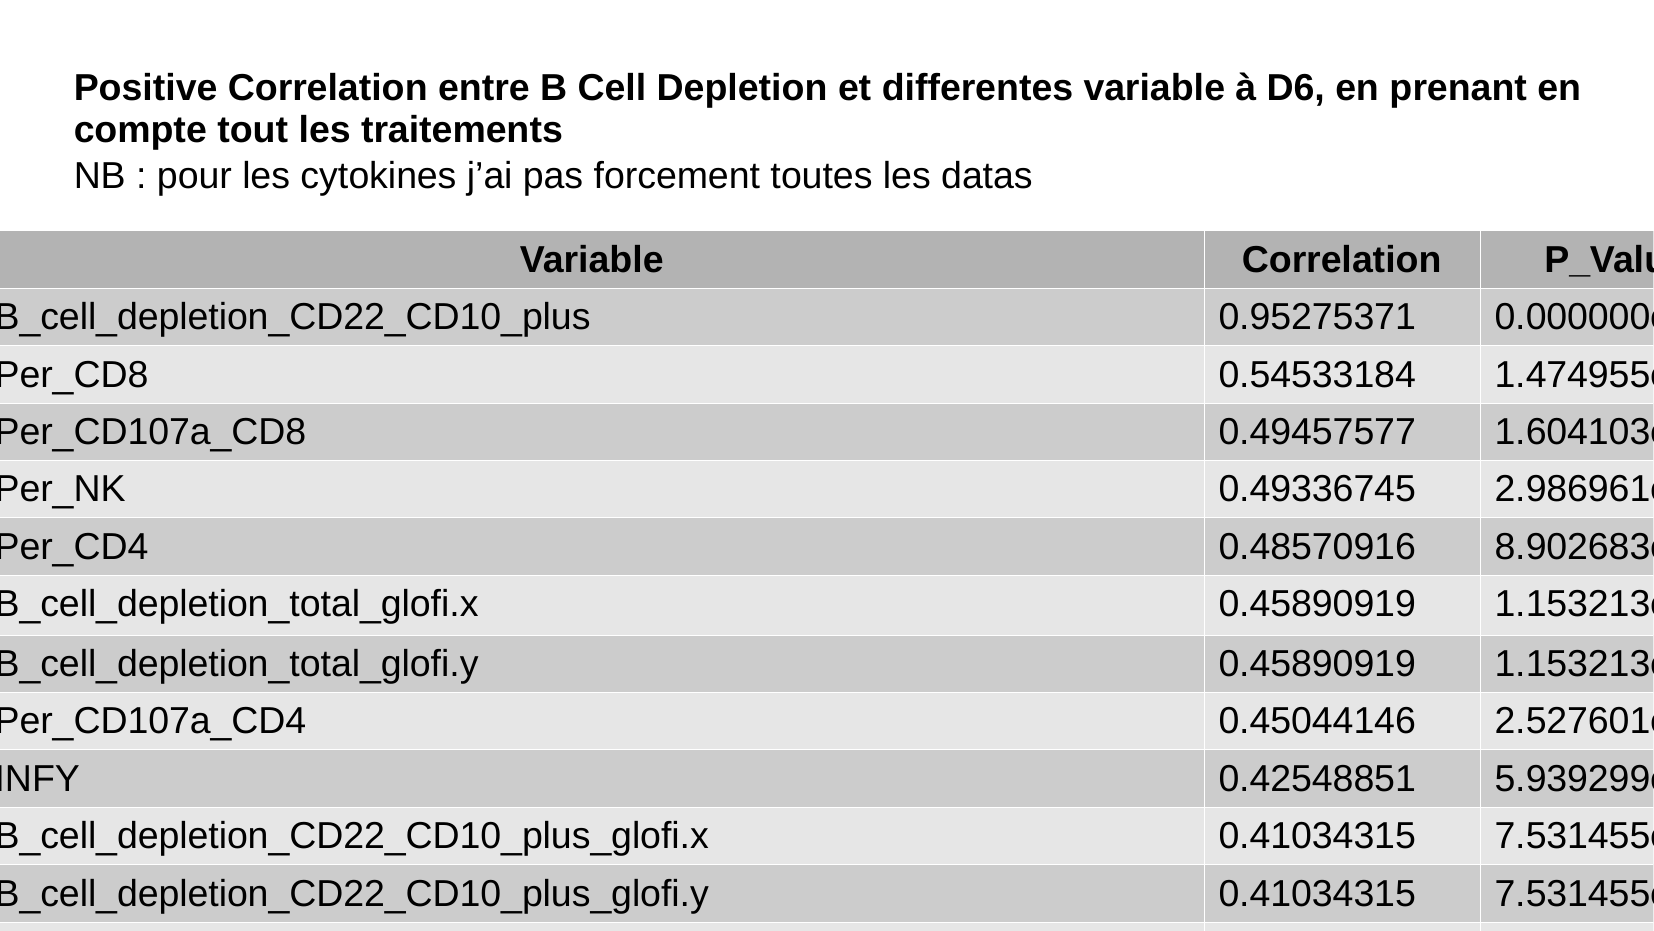

Positive Correlation entre B Cell Depletion et differentes variable à D6, en prenant en compte tout les traitements
NB : pour les cytokines j’ai pas forcement toutes les datas
| Variable | Correlation | P\_Value |
| --- | --- | --- |
| B\_cell\_depletion\_CD22\_CD10\_plus | 0.95275371 | 0.000000e+00 |
| Per\_CD8 | 0.54533184 | 1.474955e-55 |
| Per\_CD107a\_CD8 | 0.49457577 | 1.604103e-44 |
| Per\_NK | 0.49336745 | 2.986961e-38 |
| Per\_CD4 | 0.48570916 | 8.902683e-43 |
| B\_cell\_depletion\_total\_glofi.x | 0.45890919 | 1.153213e-39 |
| B\_cell\_depletion\_total\_glofi.y | 0.45890919 | 1.153213e-39 |
| Per\_CD107a\_CD4 | 0.45044146 | 2.527601e-36 |
| INFY | 0.42548851 | 5.939299e-09 |
| B\_cell\_depletion\_CD22\_CD10\_plus\_glofi.x | 0.41034315 | 7.531455e-30 |
| B\_cell\_depletion\_CD22\_CD10\_plus\_glofi.y | 0.41034315 | 7.531455e-30 |
| Per\_CD107a\_NK | 0.35347562 | 3.683843e-17 |
| Per\_CD107a\_CD4\_normalized | 0.34577525 | 4.062390e-21 |